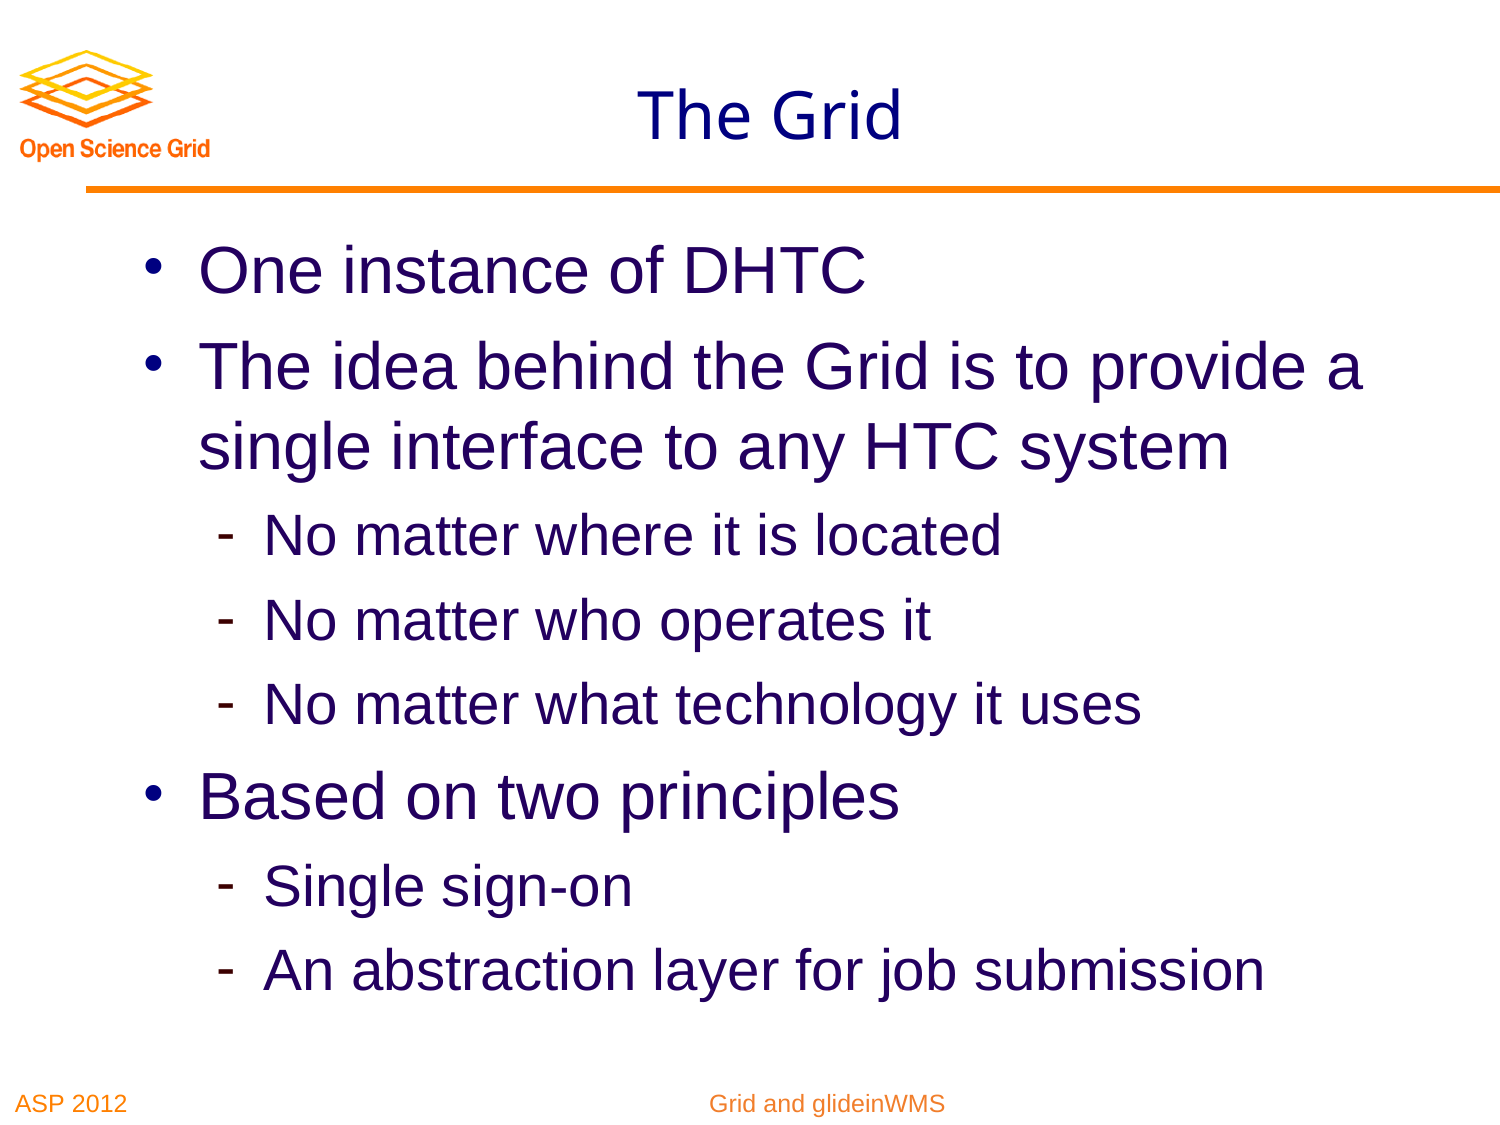

# The Grid
One instance of DHTC
The idea behind the Grid is to provide a single interface to any HTC system
No matter where it is located
No matter who operates it
No matter what technology it uses
Based on two principles
Single sign-on
An abstraction layer for job submission